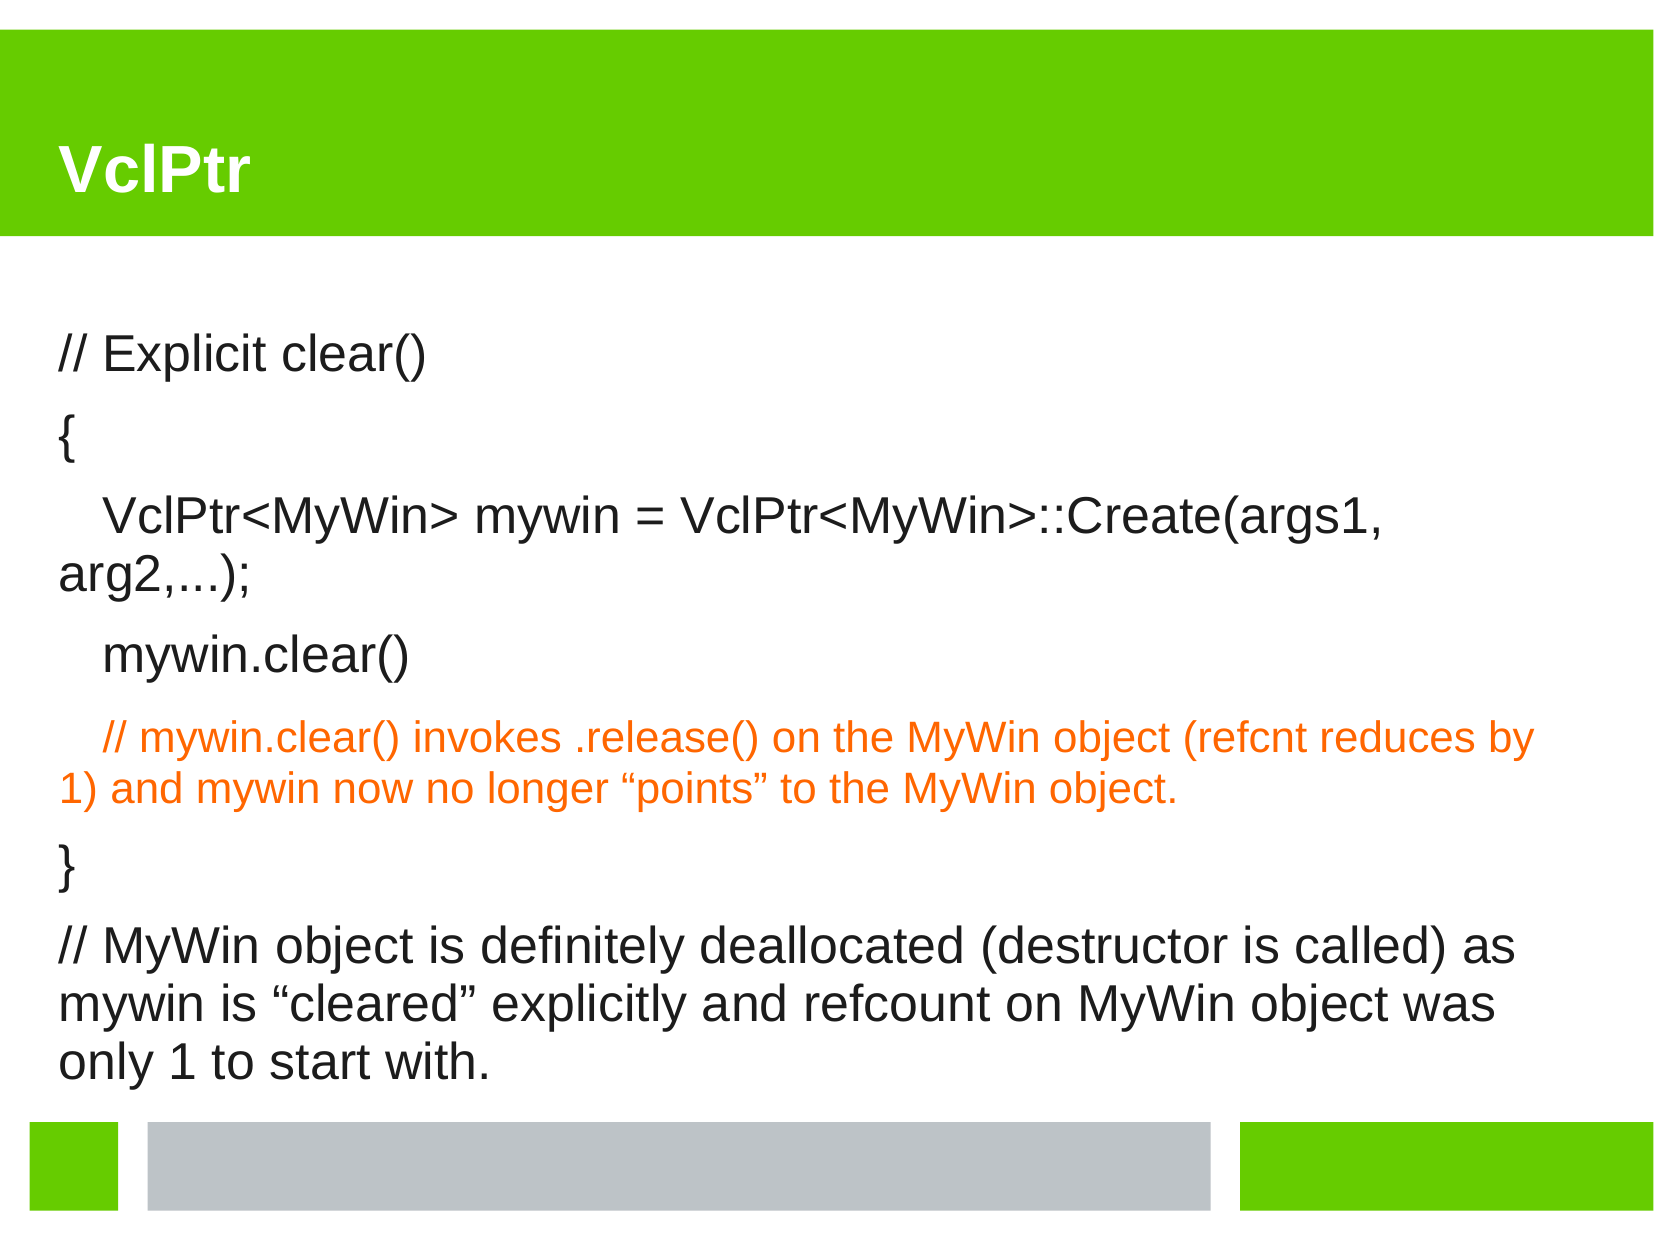

# VclPtr
// Explicit clear()
{
 VclPtr<MyWin> mywin = VclPtr<MyWin>::Create(args1, arg2,...);
 mywin.clear()
 // mywin.clear() invokes .release() on the MyWin object (refcnt reduces by 1) and mywin now no longer “points” to the MyWin object.
}
// MyWin object is definitely deallocated (destructor is called) as mywin is “cleared” explicitly and refcount on MyWin object was only 1 to start with.